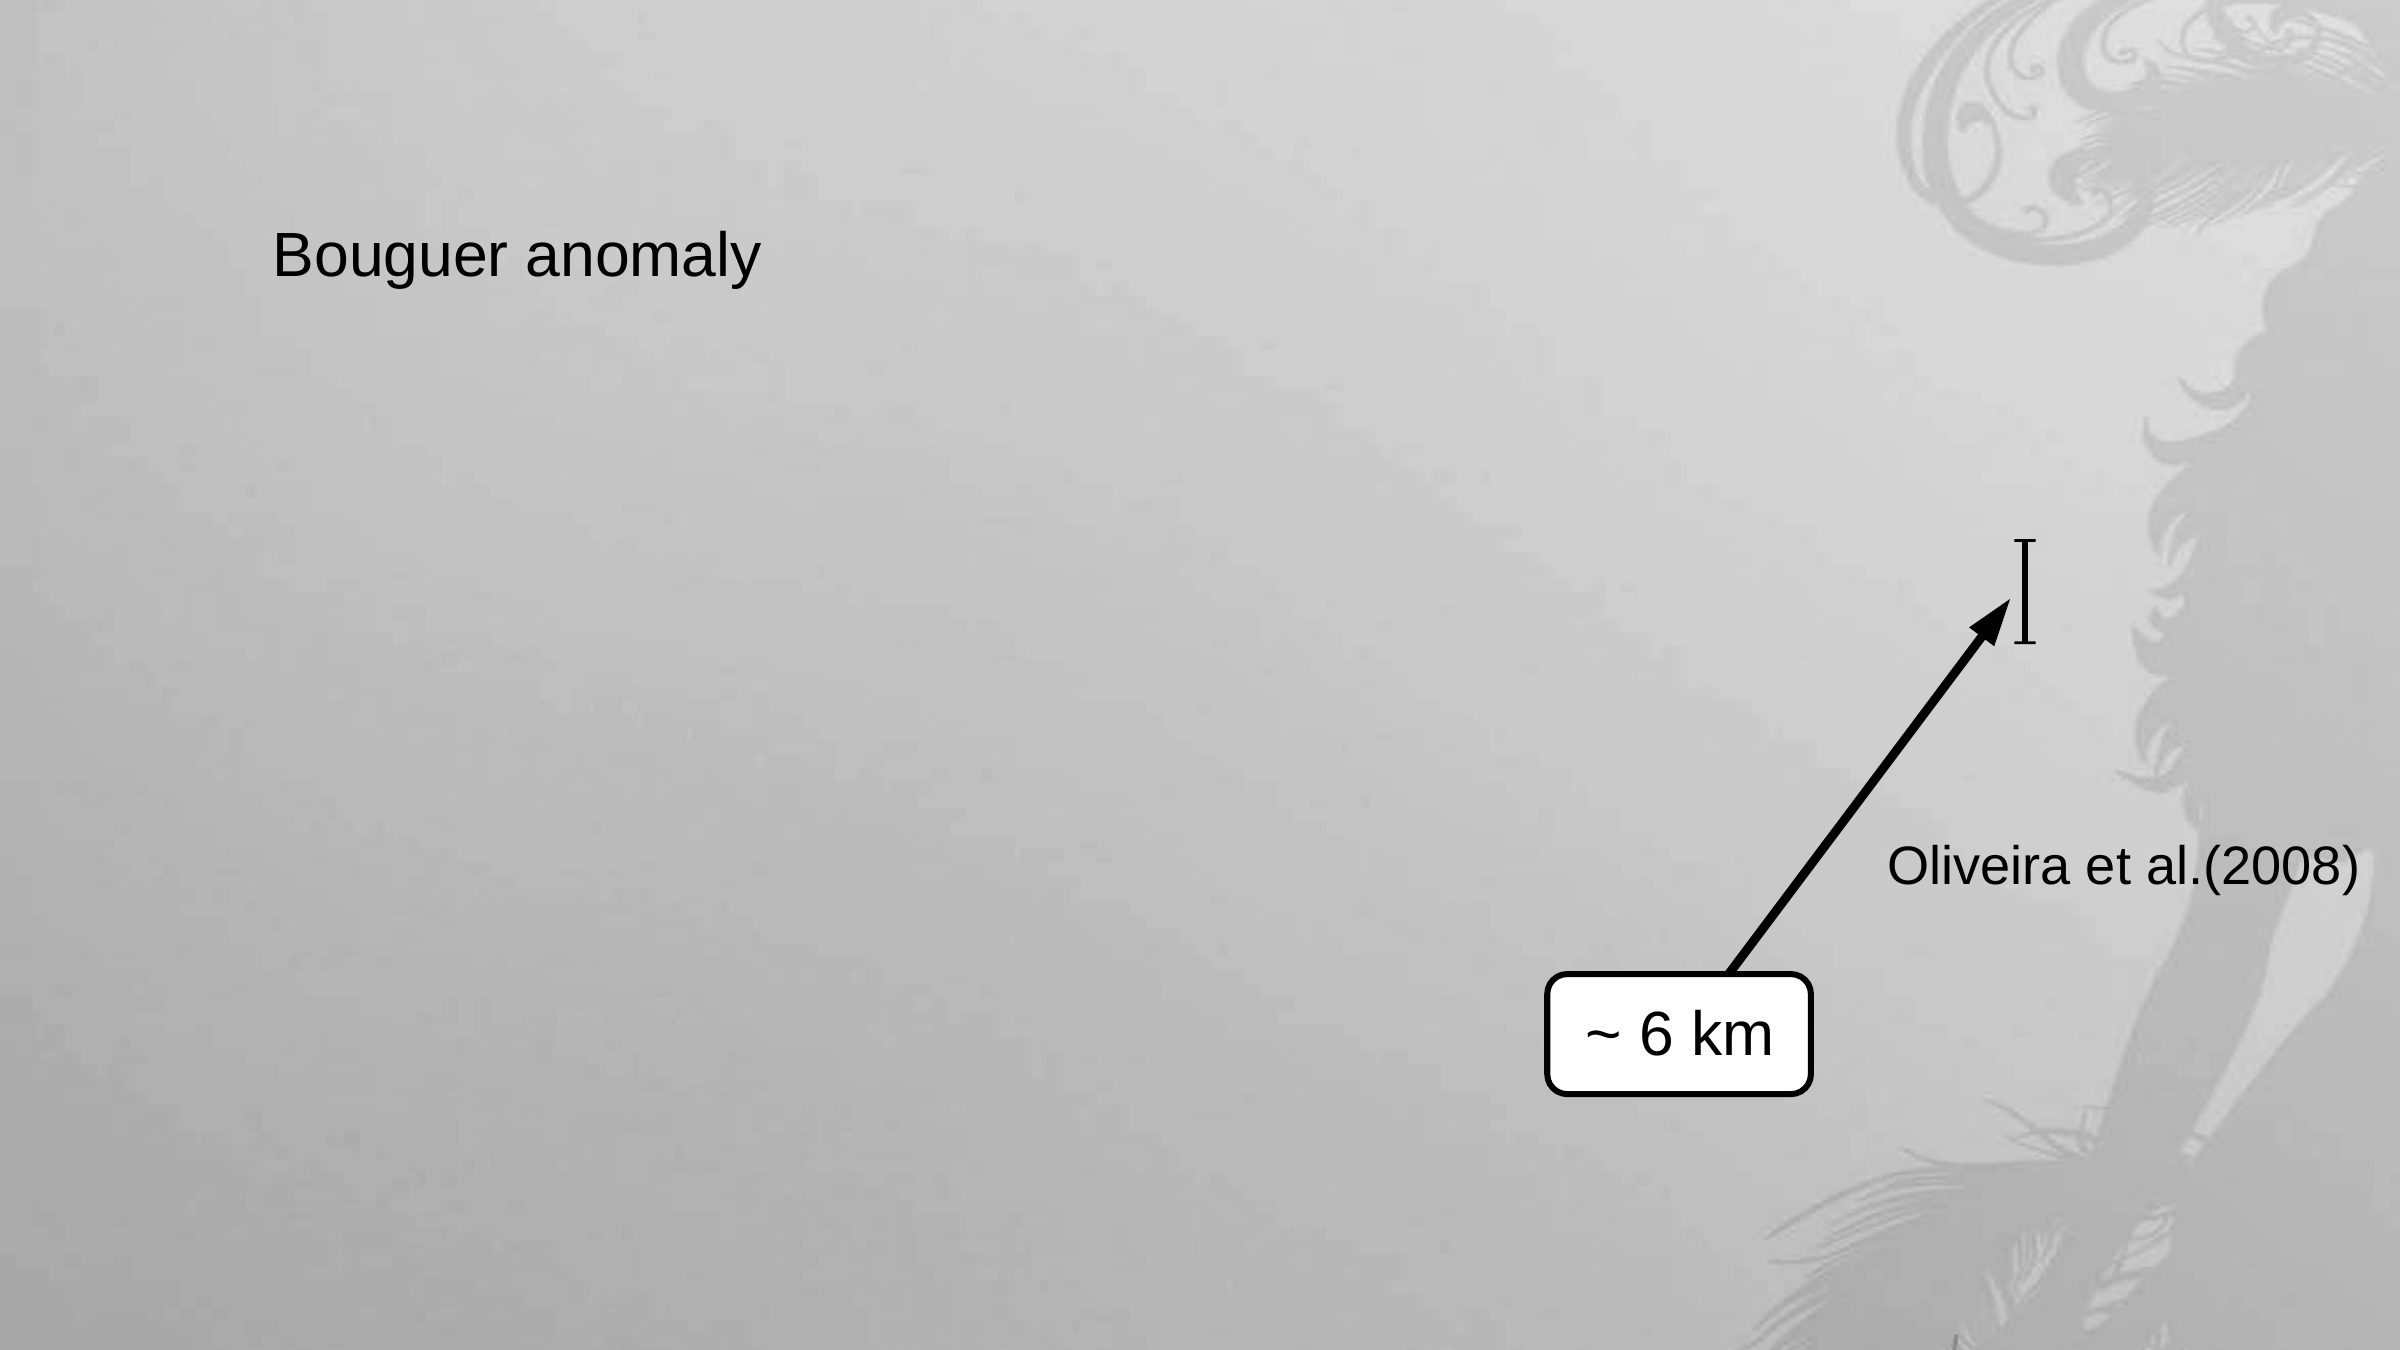

Bouguer anomaly
Oliveira et al.(2008)
~ 6 km